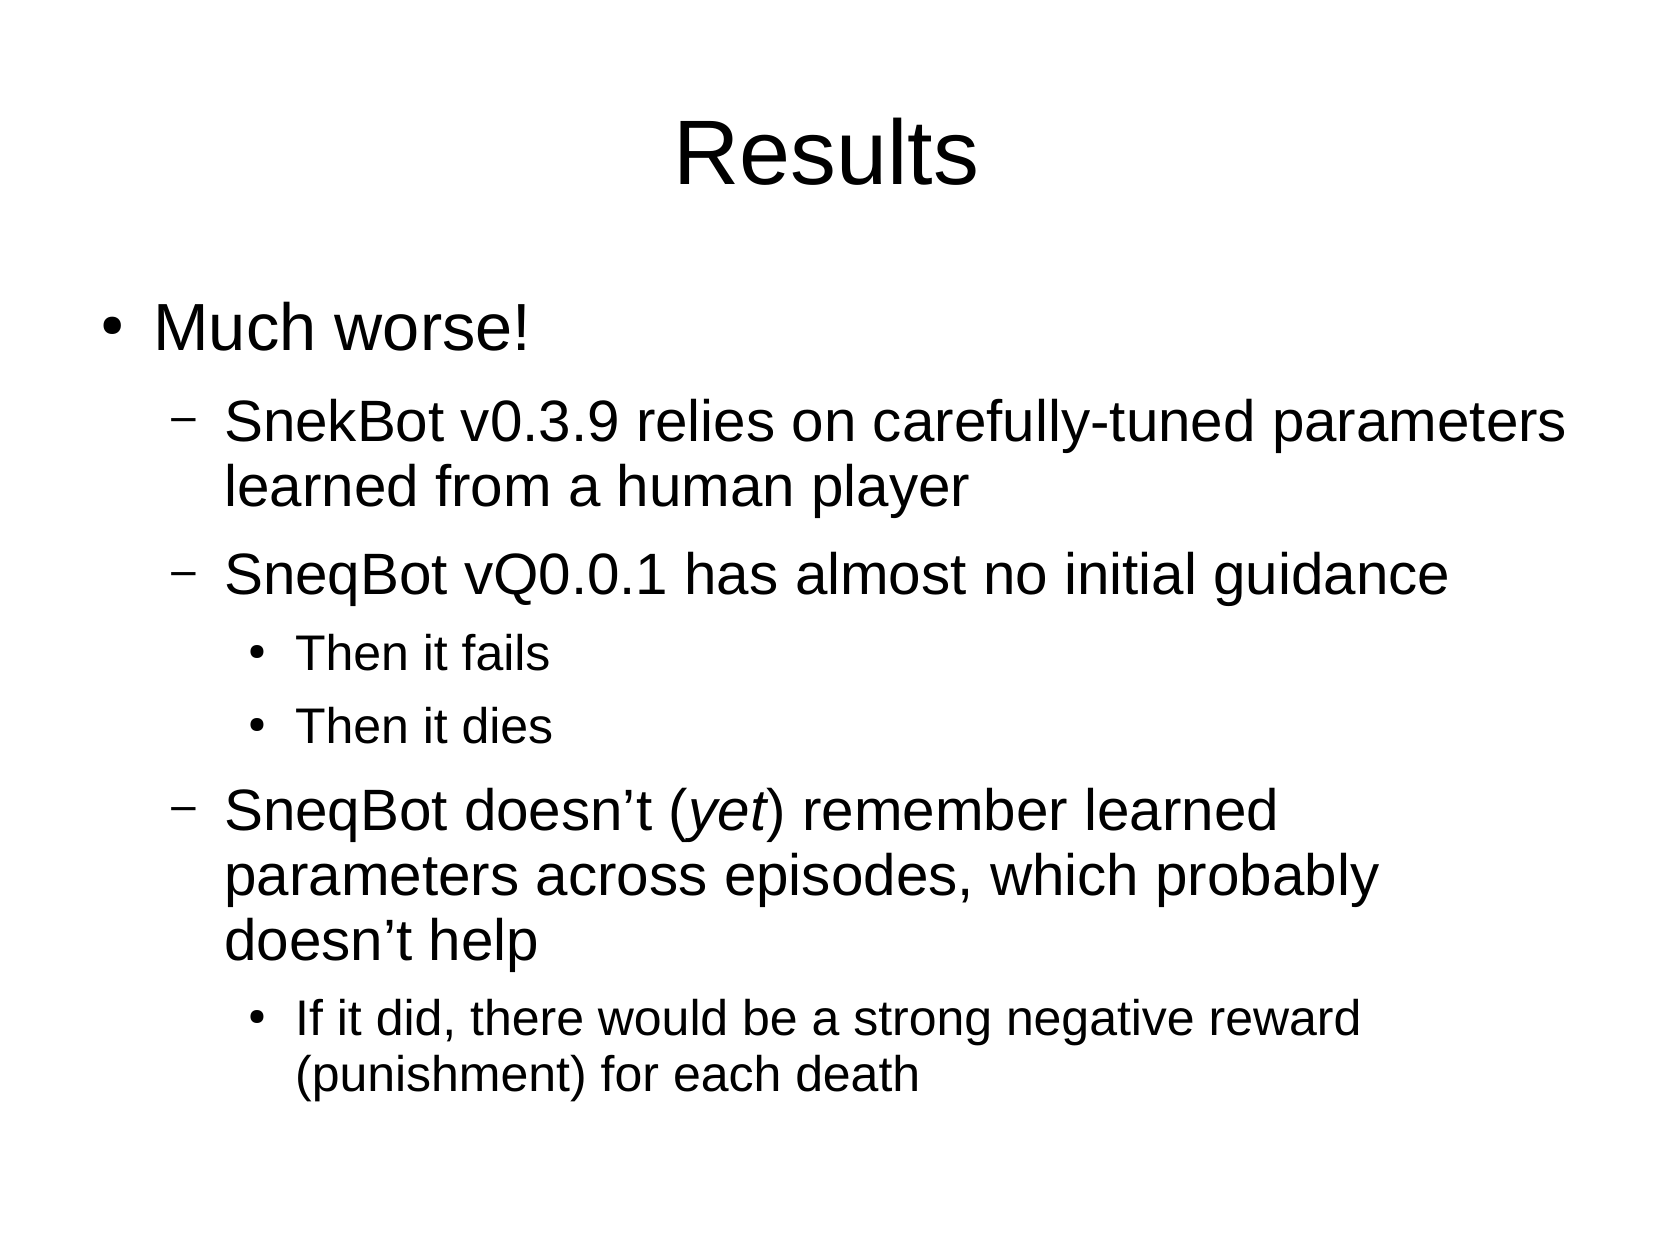

# Results
Much worse!
SnekBot v0.3.9 relies on carefully-tuned parameters learned from a human player
SneqBot vQ0.0.1 has almost no initial guidance
Then it fails
Then it dies
SneqBot doesn’t (yet) remember learned parameters across episodes, which probably doesn’t help
If it did, there would be a strong negative reward (punishment) for each death